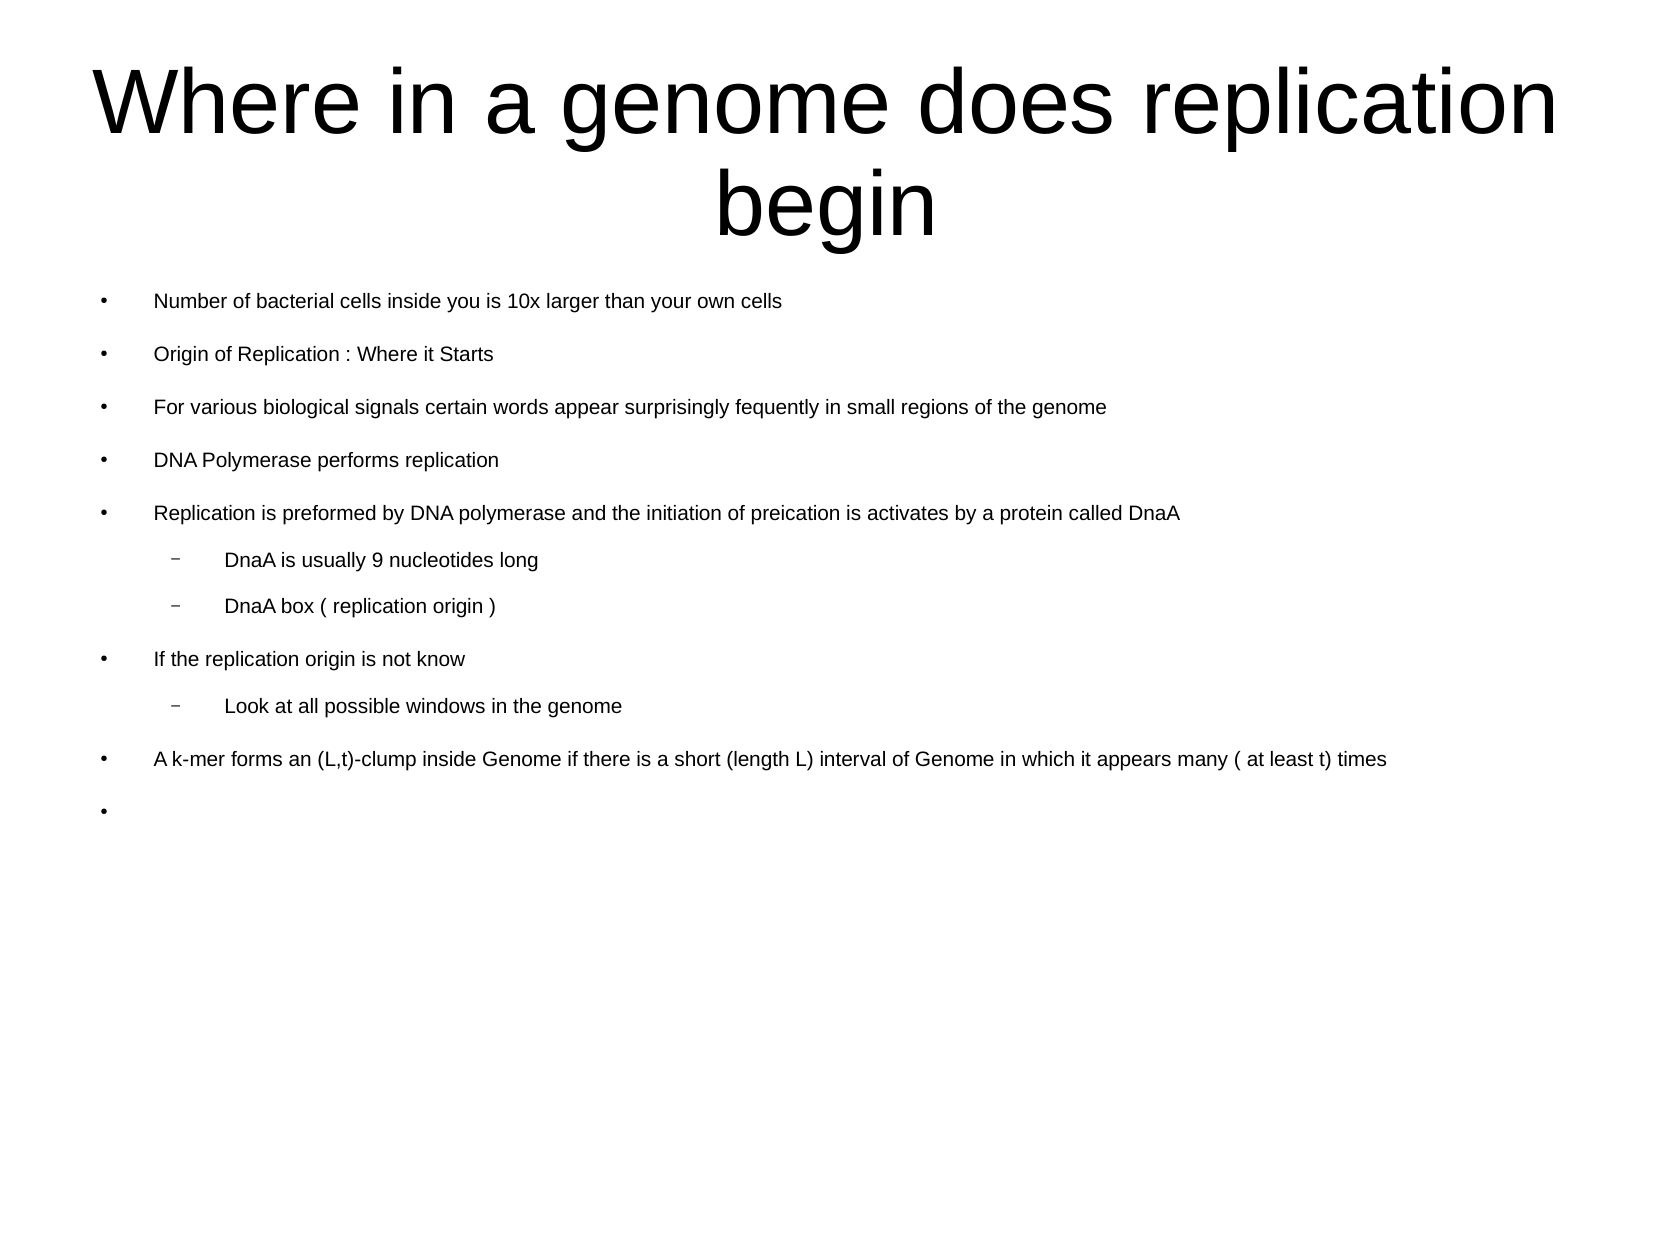

# Where in a genome does replication begin
Number of bacterial cells inside you is 10x larger than your own cells
Origin of Replication : Where it Starts
For various biological signals certain words appear surprisingly fequently in small regions of the genome
DNA Polymerase performs replication
Replication is preformed by DNA polymerase and the initiation of preication is activates by a protein called DnaA
DnaA is usually 9 nucleotides long
DnaA box ( replication origin )
If the replication origin is not know
Look at all possible windows in the genome
A k-mer forms an (L,t)-clump inside Genome if there is a short (length L) interval of Genome in which it appears many ( at least t) times